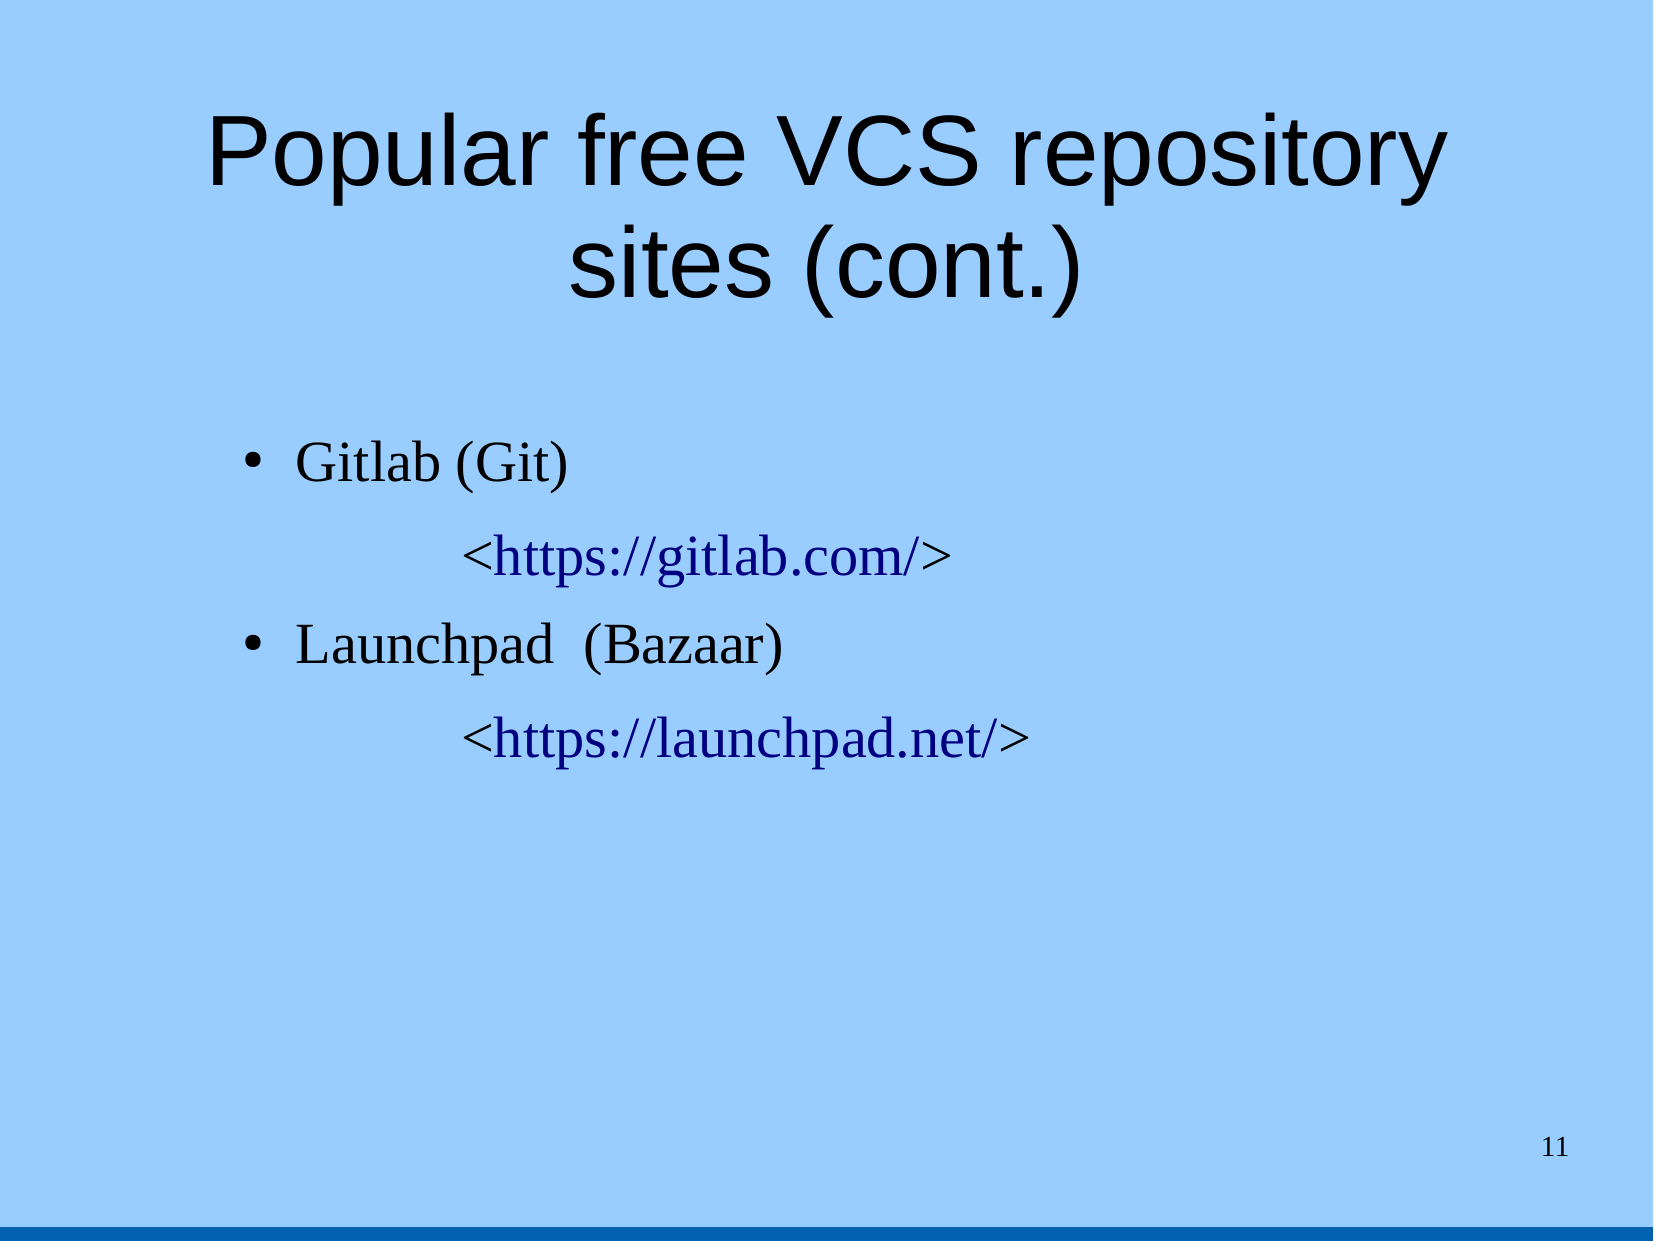

# Popular free VCS repository sites (cont.)
Gitlab (Git)
<https://gitlab.com/>
Launchpad (Bazaar)
<https://launchpad.net/>
11